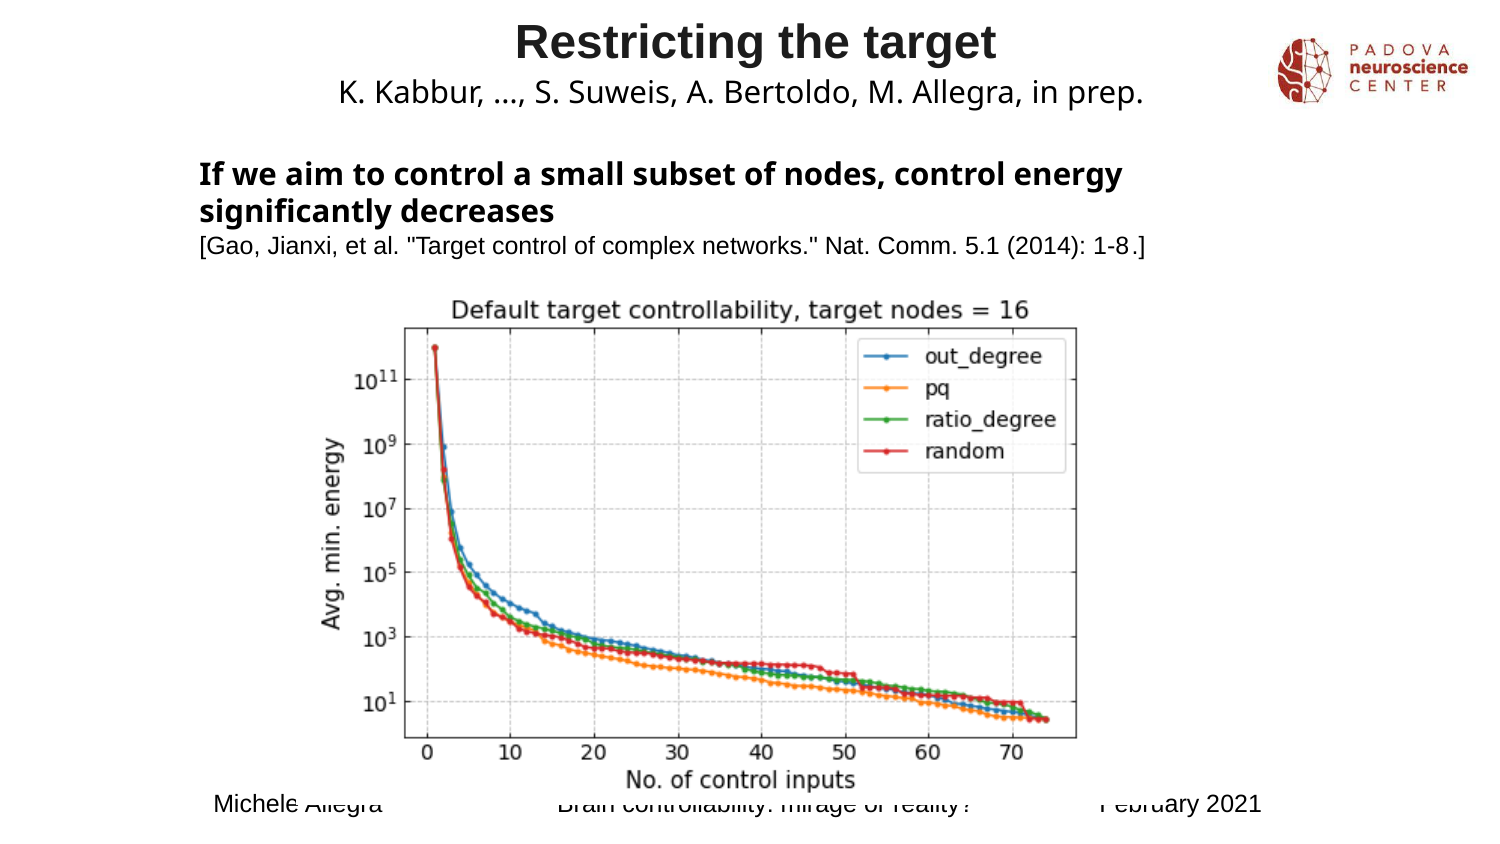

Restricting the target
If we aim to control a small subset of nodes, control energy significantly decreases
[Gao, Jianxi, et al. "Target control of complex networks." Nat. Comm. 5.1 (2014): 1-8.]
K. Kabbur, …, S. Suweis, A. Bertoldo, M. Allegra, in prep.
Michele Allegra Brain controllability: mirage or reality? February 2021